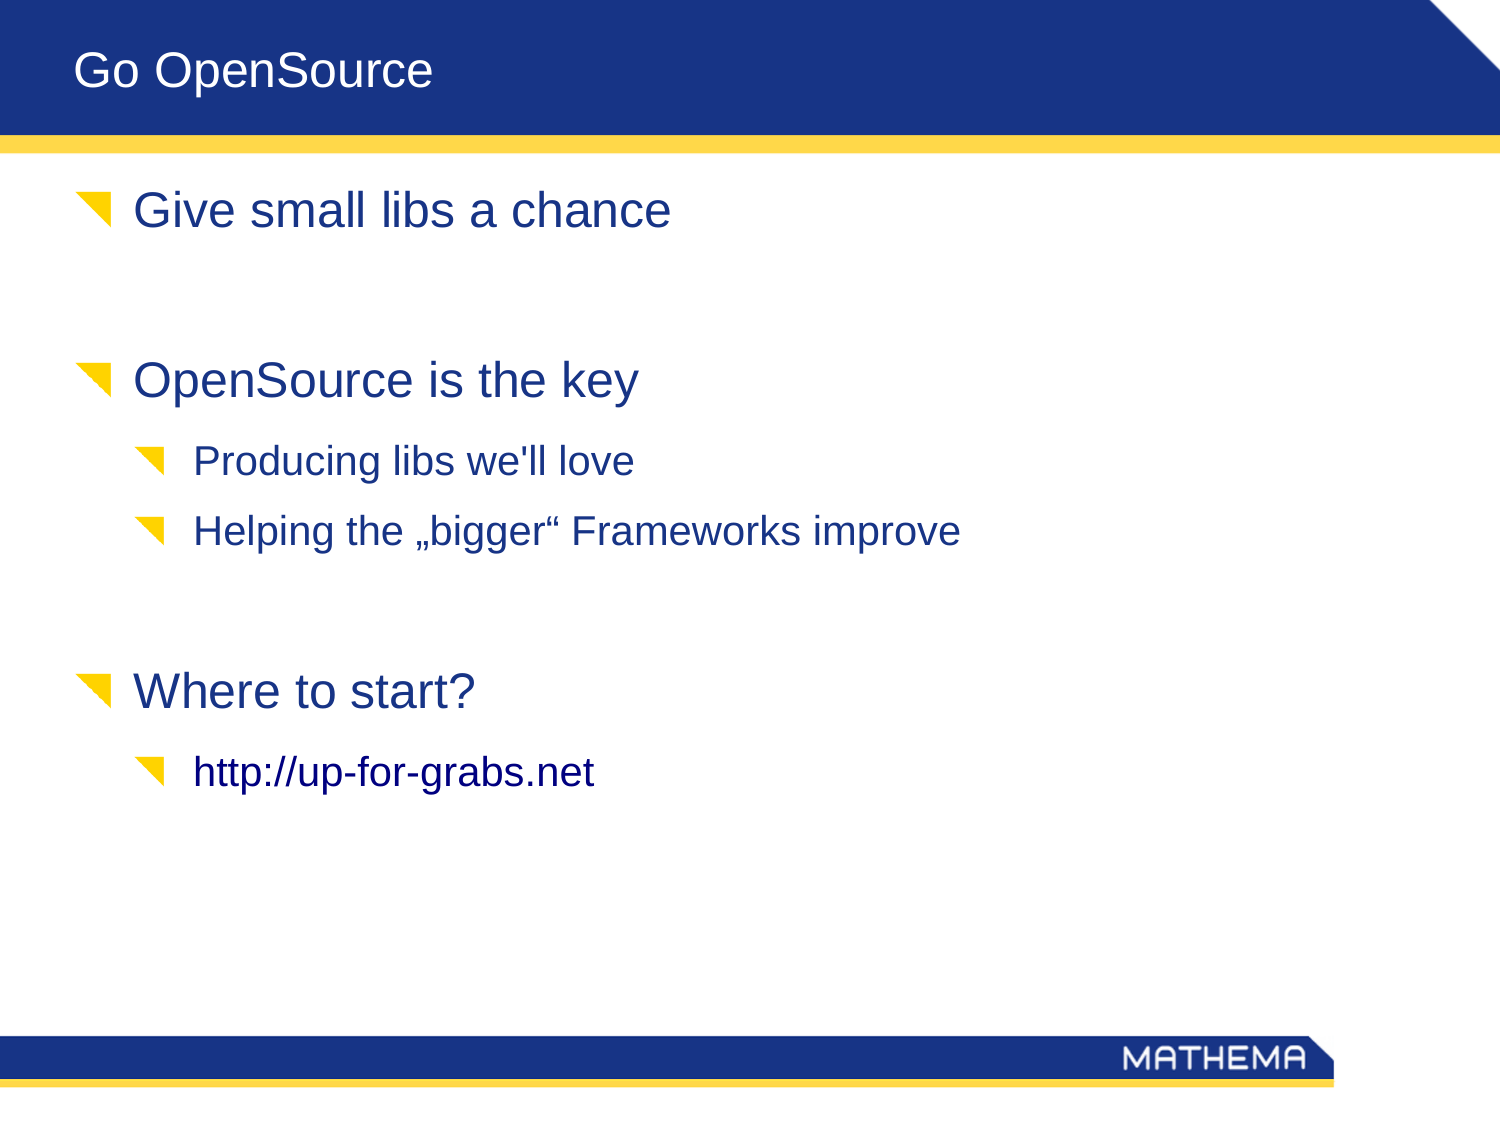

# Go OpenSource
Give small libs a chance
OpenSource is the key
Producing libs we'll love
Helping the „bigger“ Frameworks improve
Where to start?
http://up-for-grabs.net